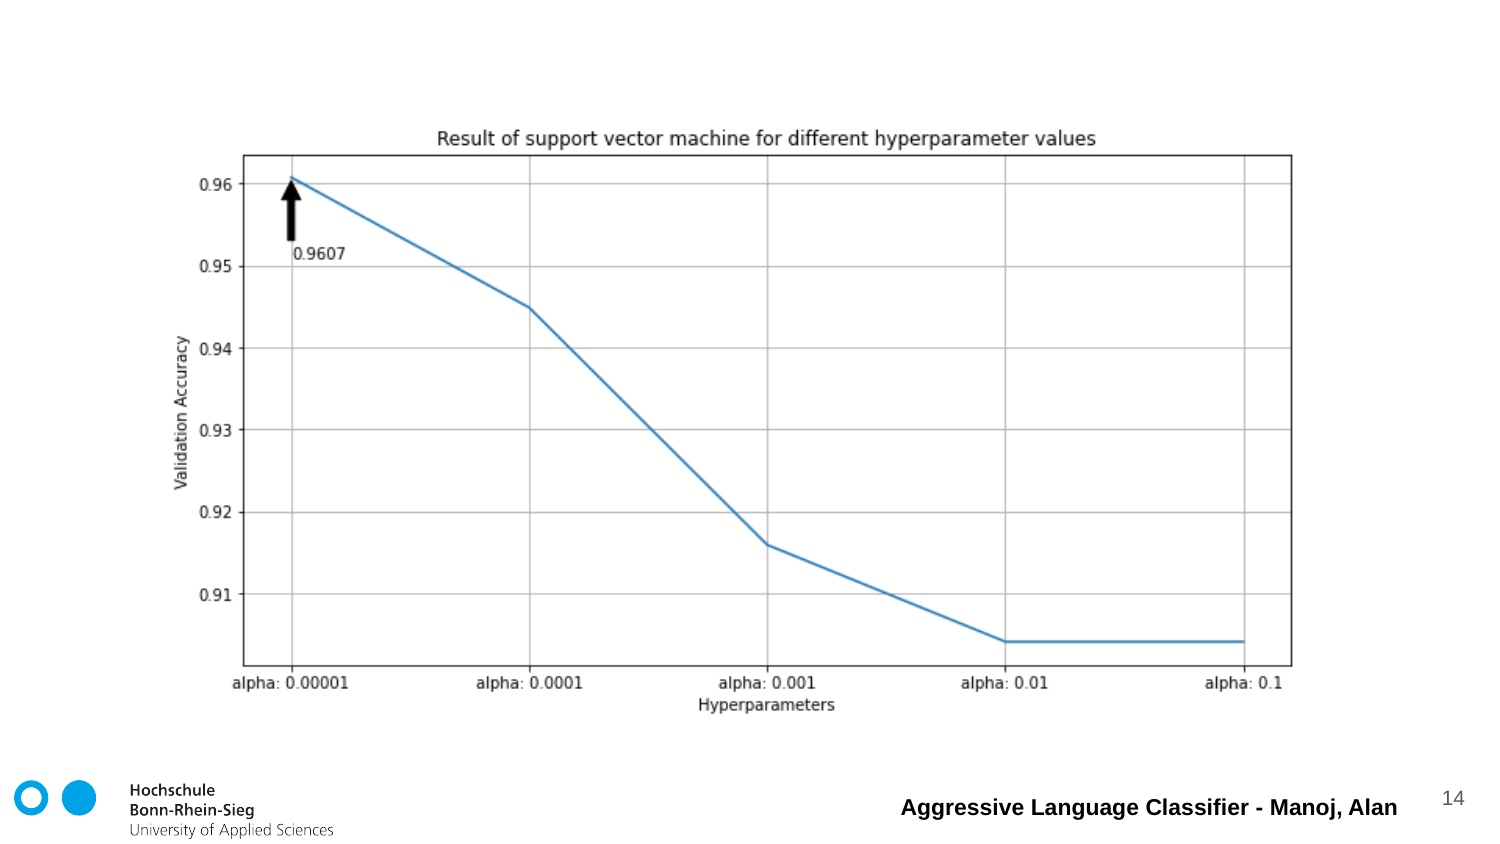

# Aggressive Language Classifier - Manoj, Alan